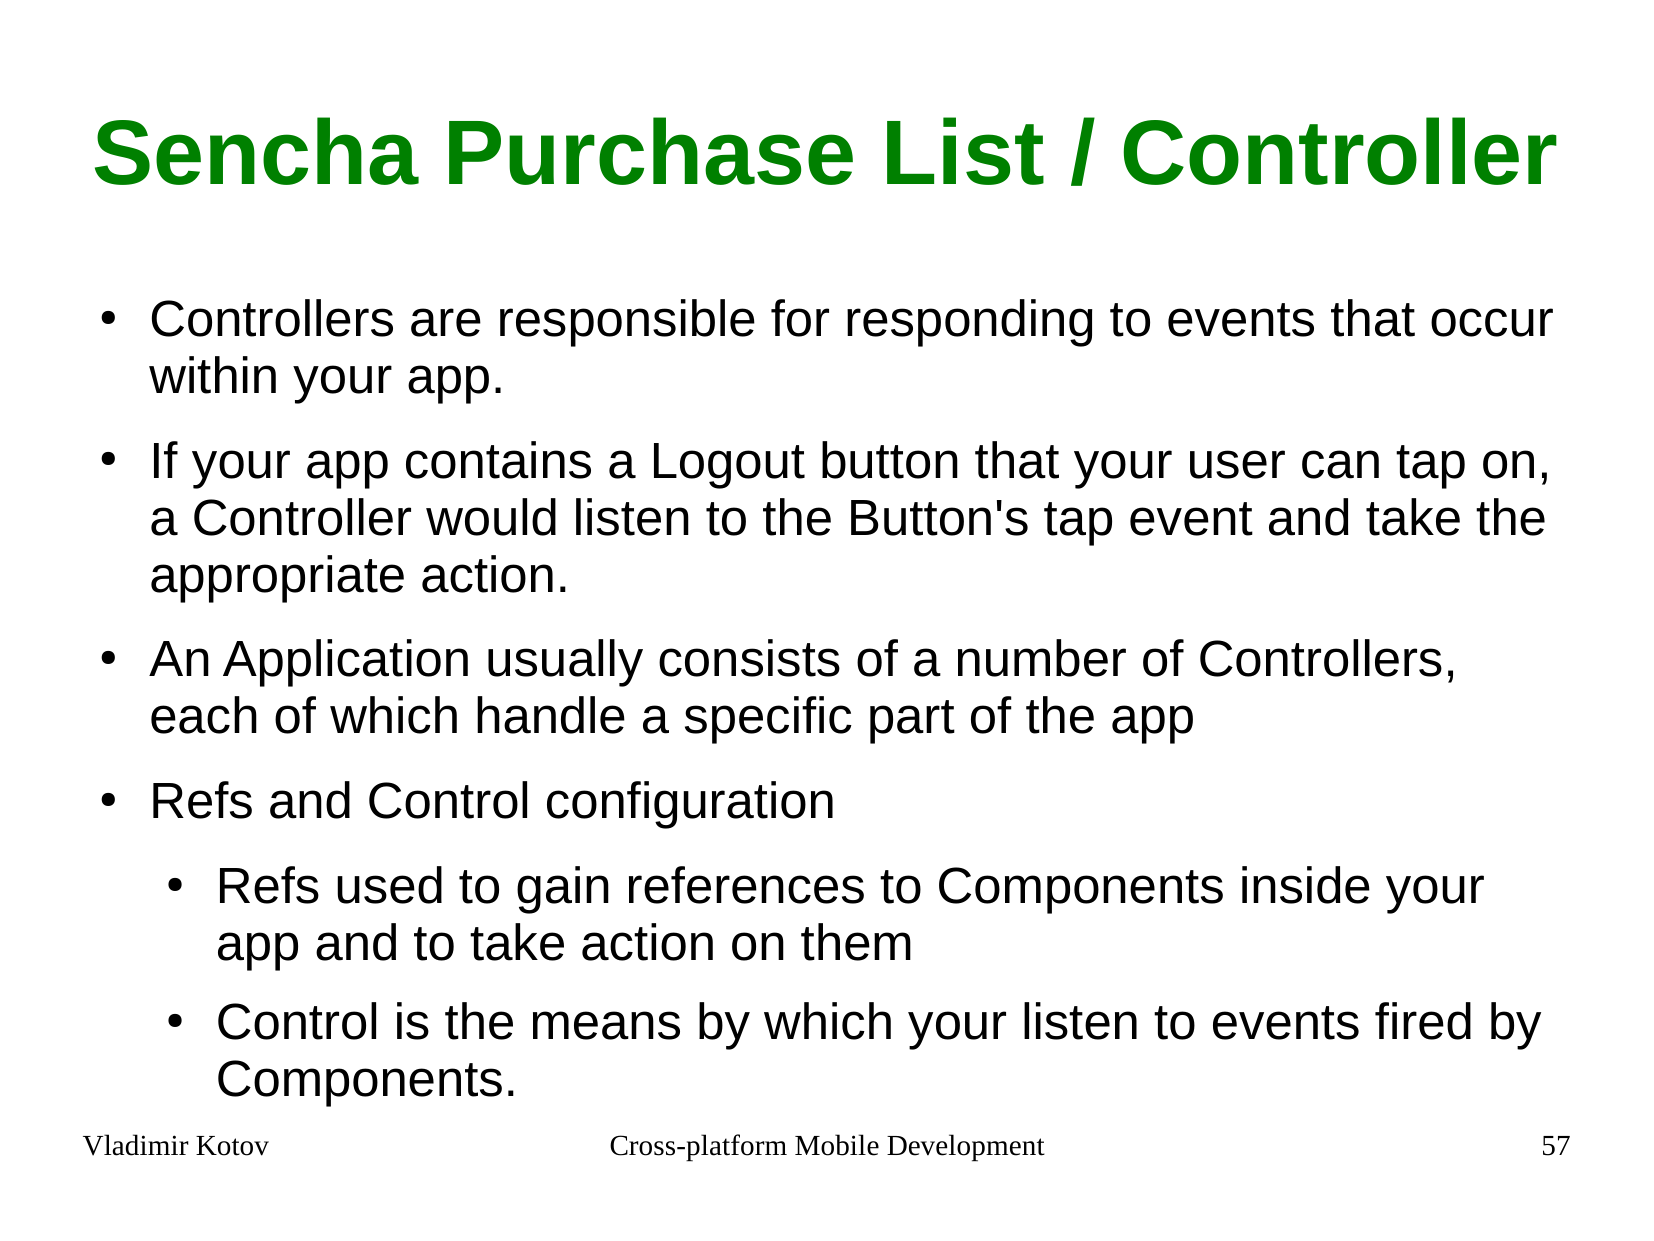

# Sencha Purchase List / Controller
Controllers are responsible for responding to events that occur within your app.
If your app contains a Logout button that your user can tap on, a Controller would listen to the Button's tap event and take the appropriate action.
An Application usually consists of a number of Controllers, each of which handle a specific part of the app
Refs and Control configuration
Refs used to gain references to Components inside your app and to take action on them
Control is the means by which your listen to events fired by Components.
Vladimir Kotov
Cross-platform Mobile Development
57